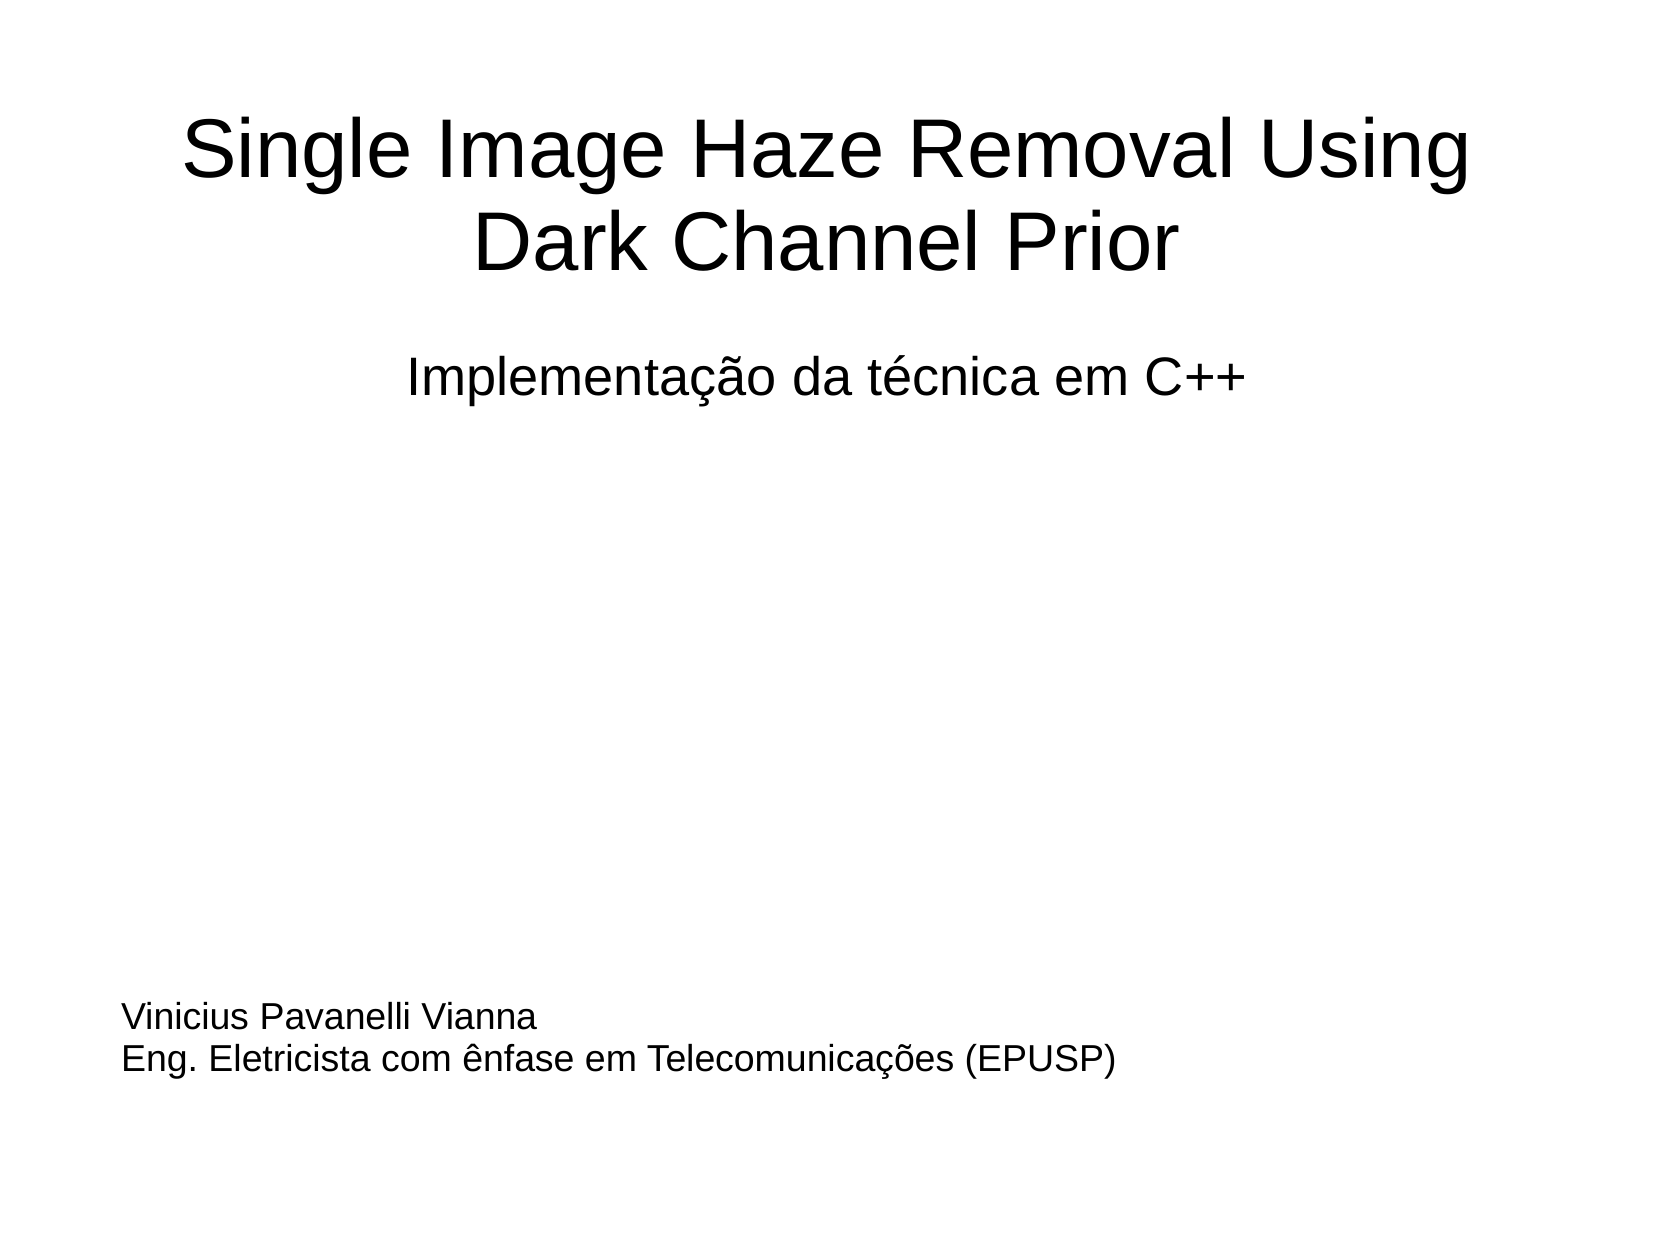

Single Image Haze Removal Using Dark Channel Prior
Implementação da técnica em C++
Vinicius Pavanelli Vianna
Eng. Eletricista com ênfase em Telecomunicações (EPUSP)